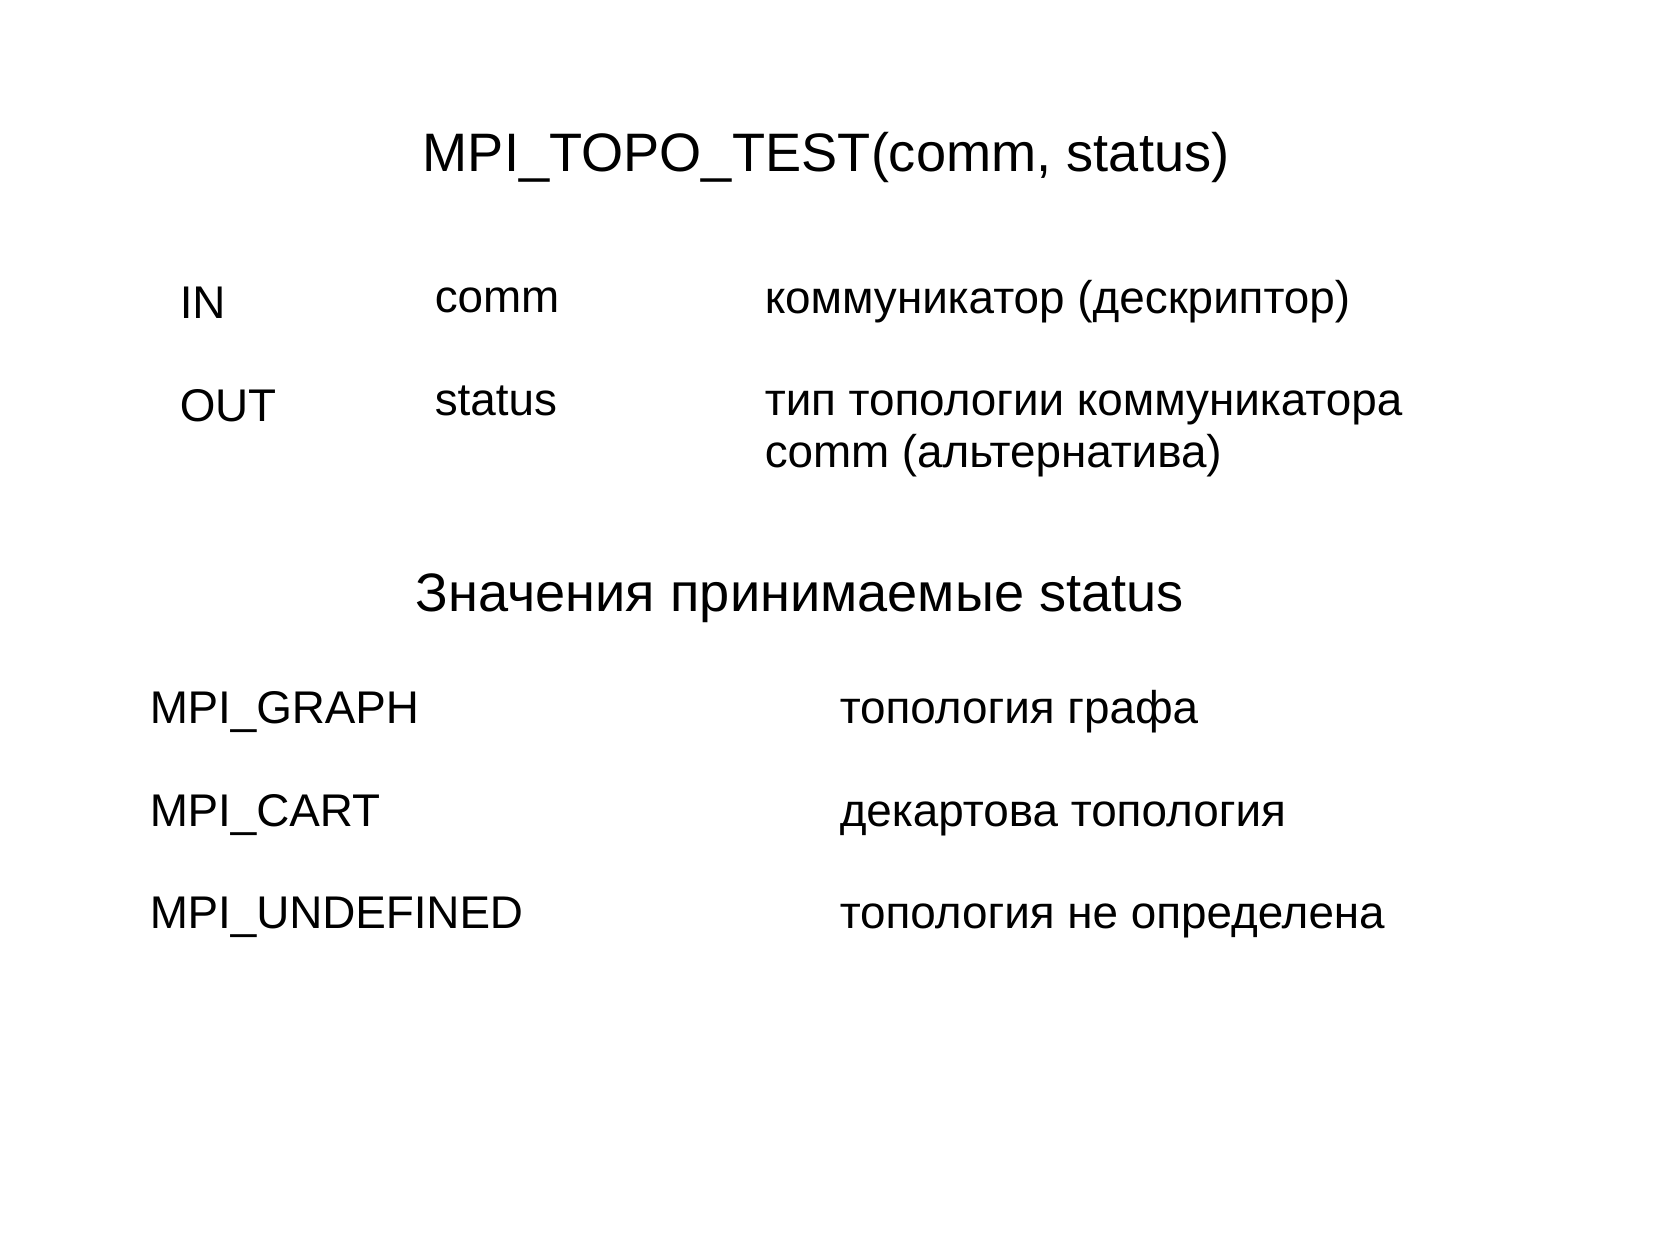

# MPI_TOPO_TEST(comm, status)
comm
status
коммуникатор (дескриптор)
тип топологии коммуникатора
comm (альтернатива)
IN
OUT
Значения принимаемые status
MPI_GRAPH
MPI_CART
MPI_UNDEFINED
топология графа
декартова топология
топология не определена